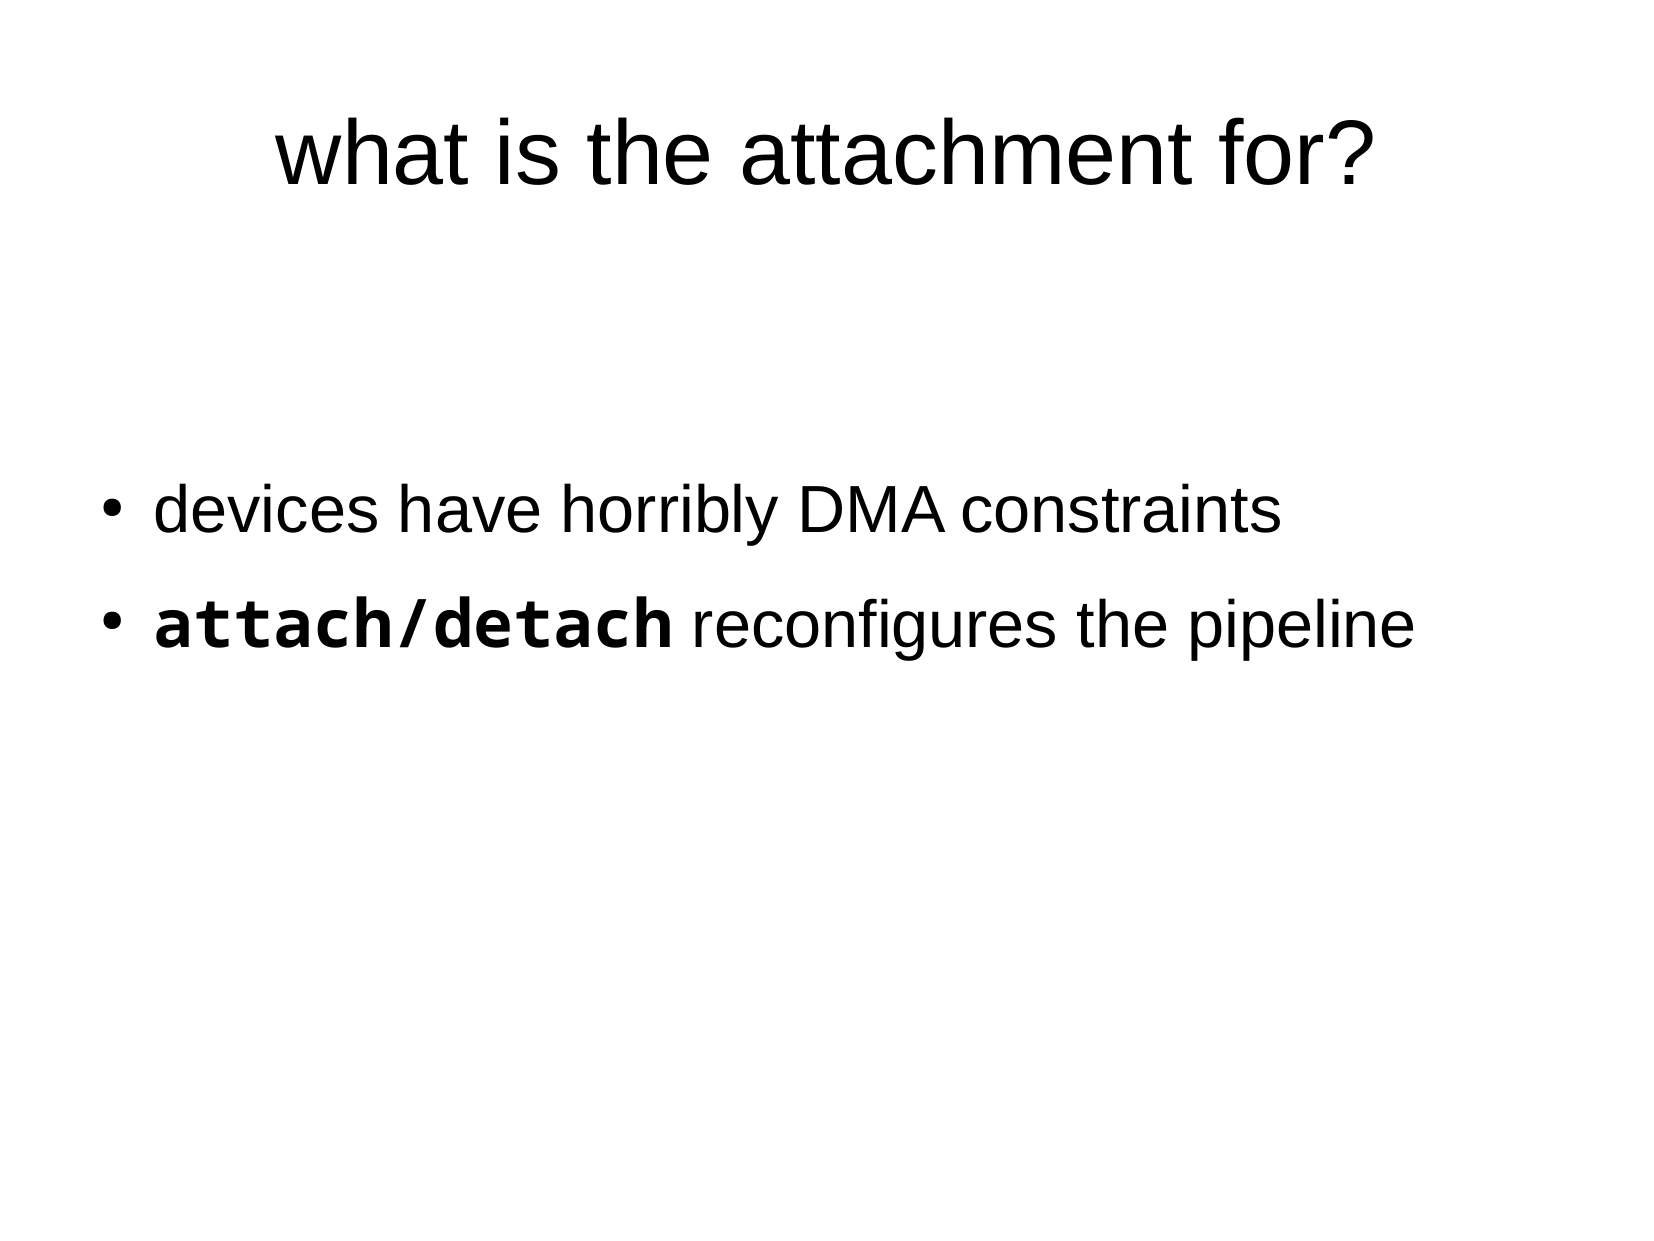

# what is the attachment for?
devices have horribly DMA constraints
attach/detach reconfigures the pipeline